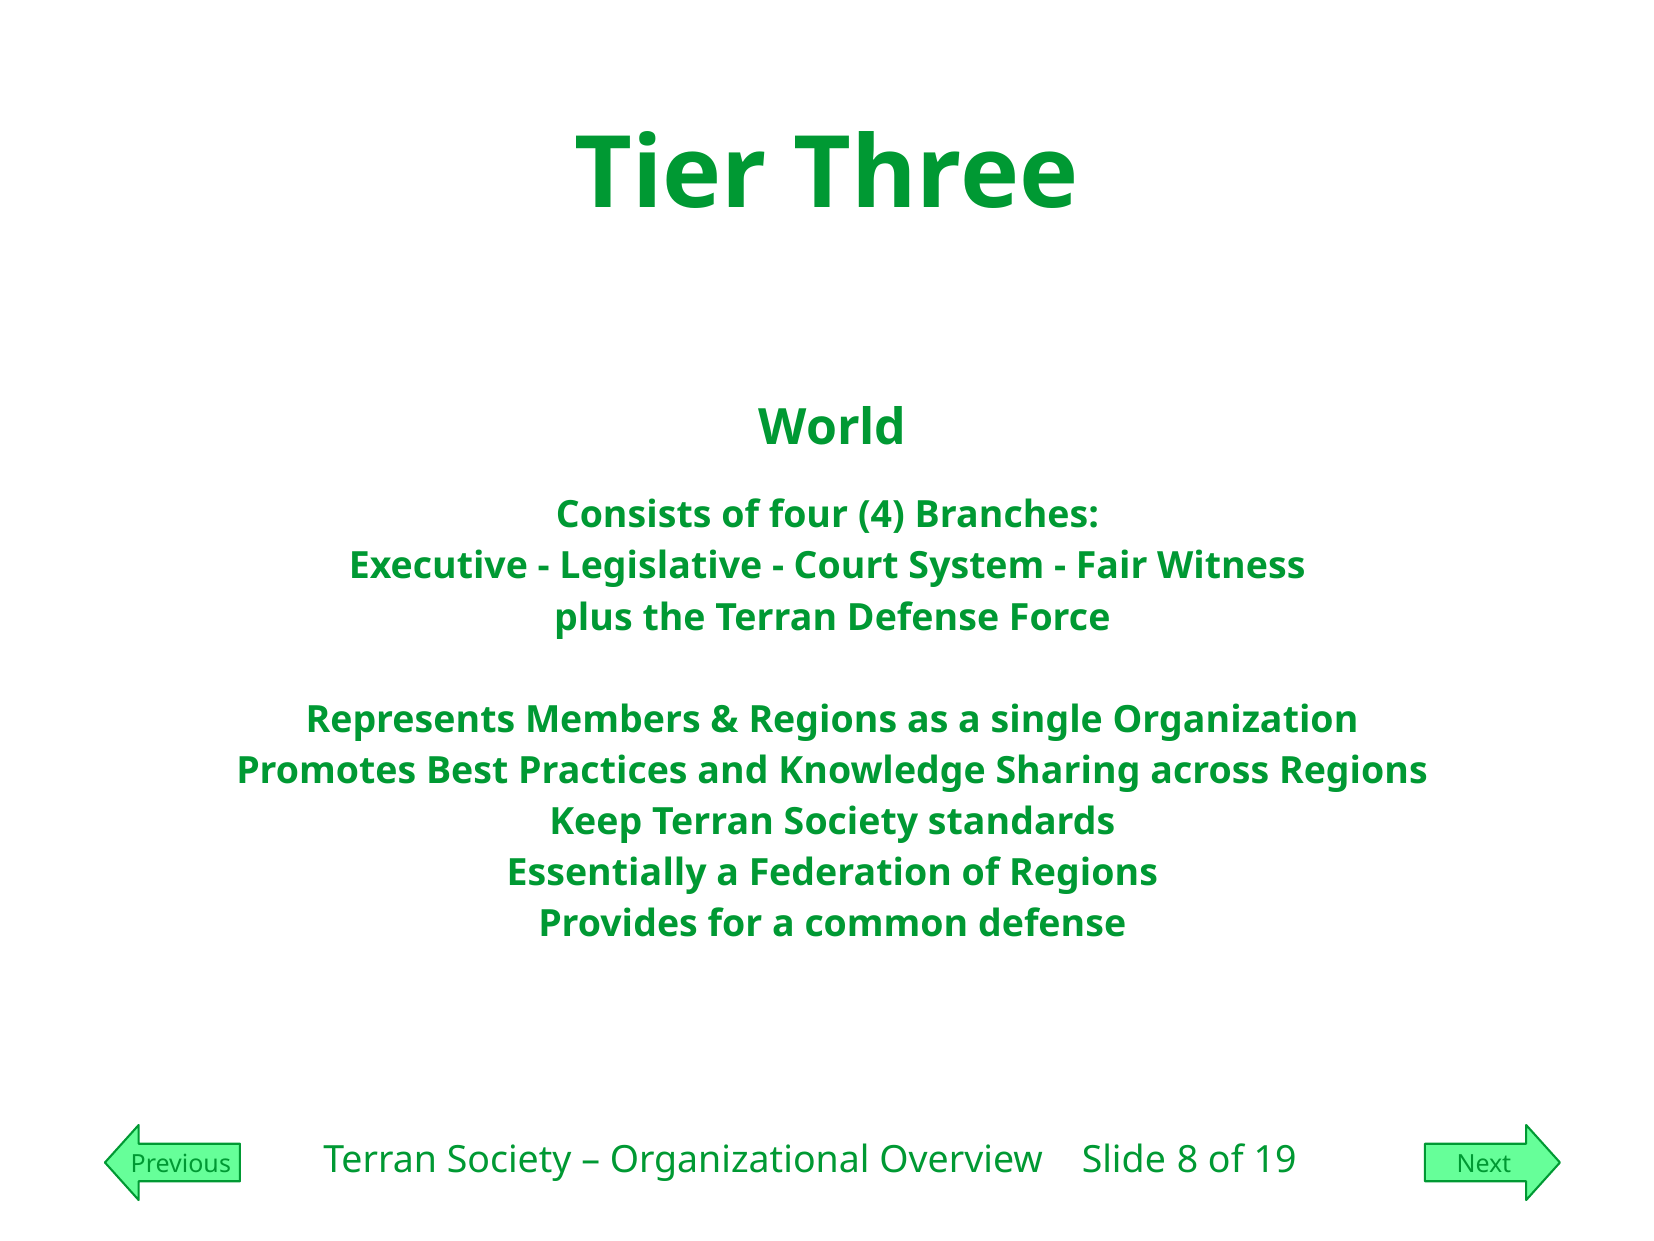

# Tier Three
World
Consists of four (4) Branches:
Executive - Legislative - Court System - Fair Witness
plus the Terran Defense Force
Represents Members & Regions as a single Organization
Promotes Best Practices and Knowledge Sharing across Regions
Keep Terran Society standards
Essentially a Federation of Regions
Provides for a common defense
Previous
Terran Society – Organizational Overview Slide of 19
Next